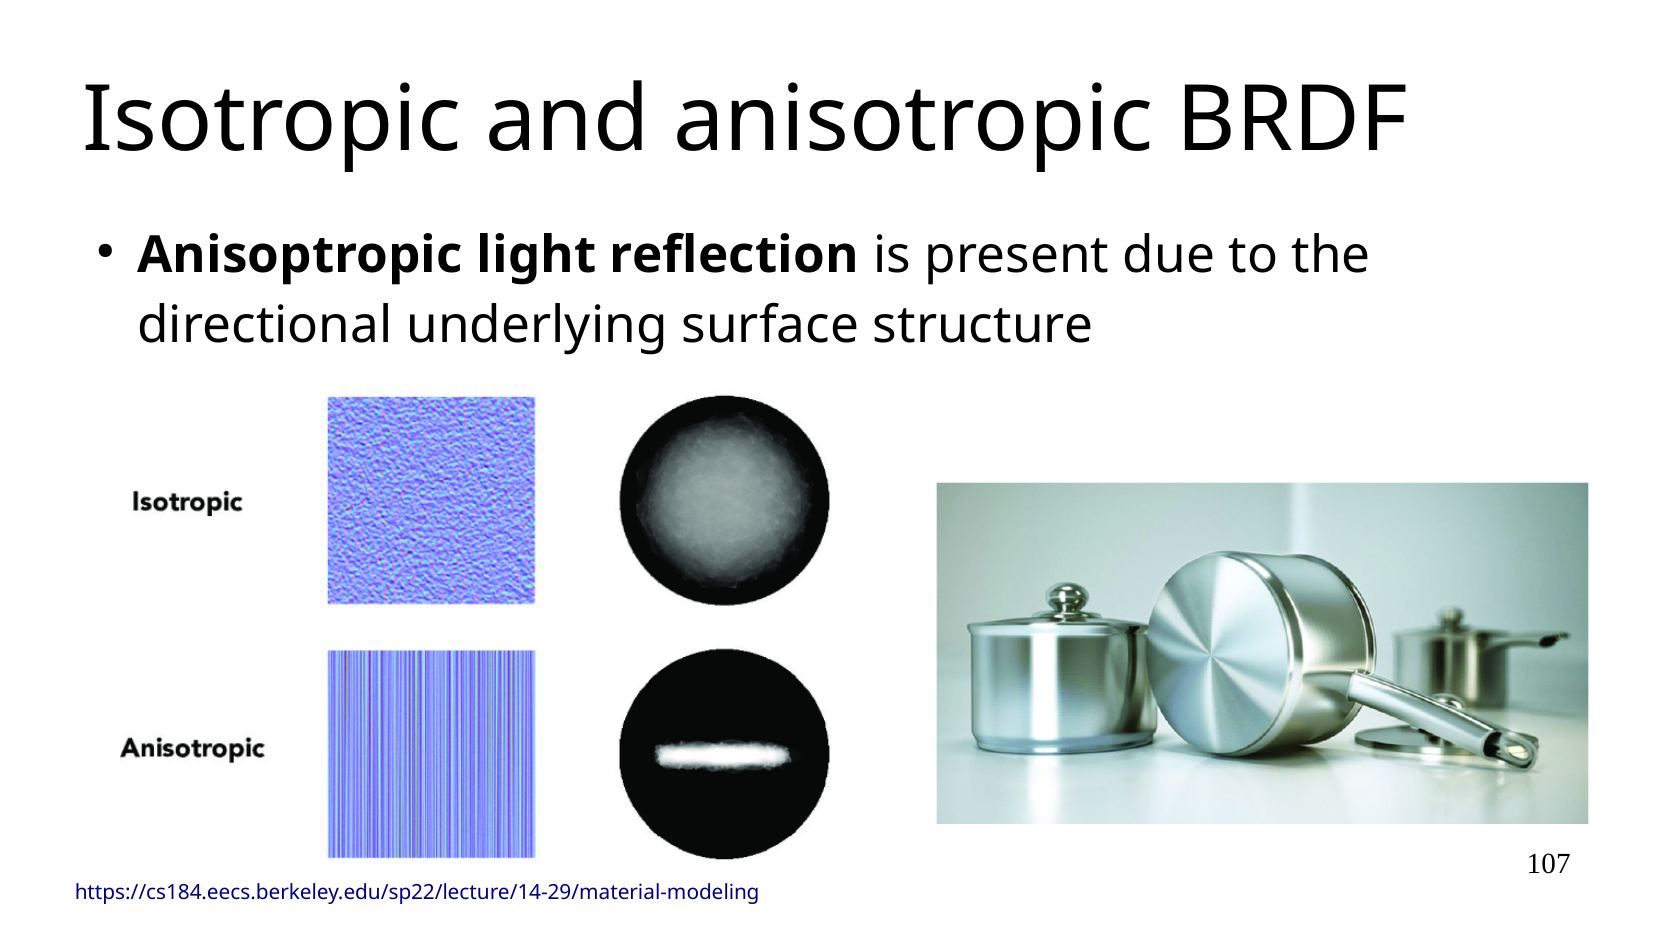

# Isotropic and anisotropic BRDF
Anisoptropic light reflection is present due to the directional underlying surface structure
107
https://cs184.eecs.berkeley.edu/sp22/lecture/14-29/material-modeling